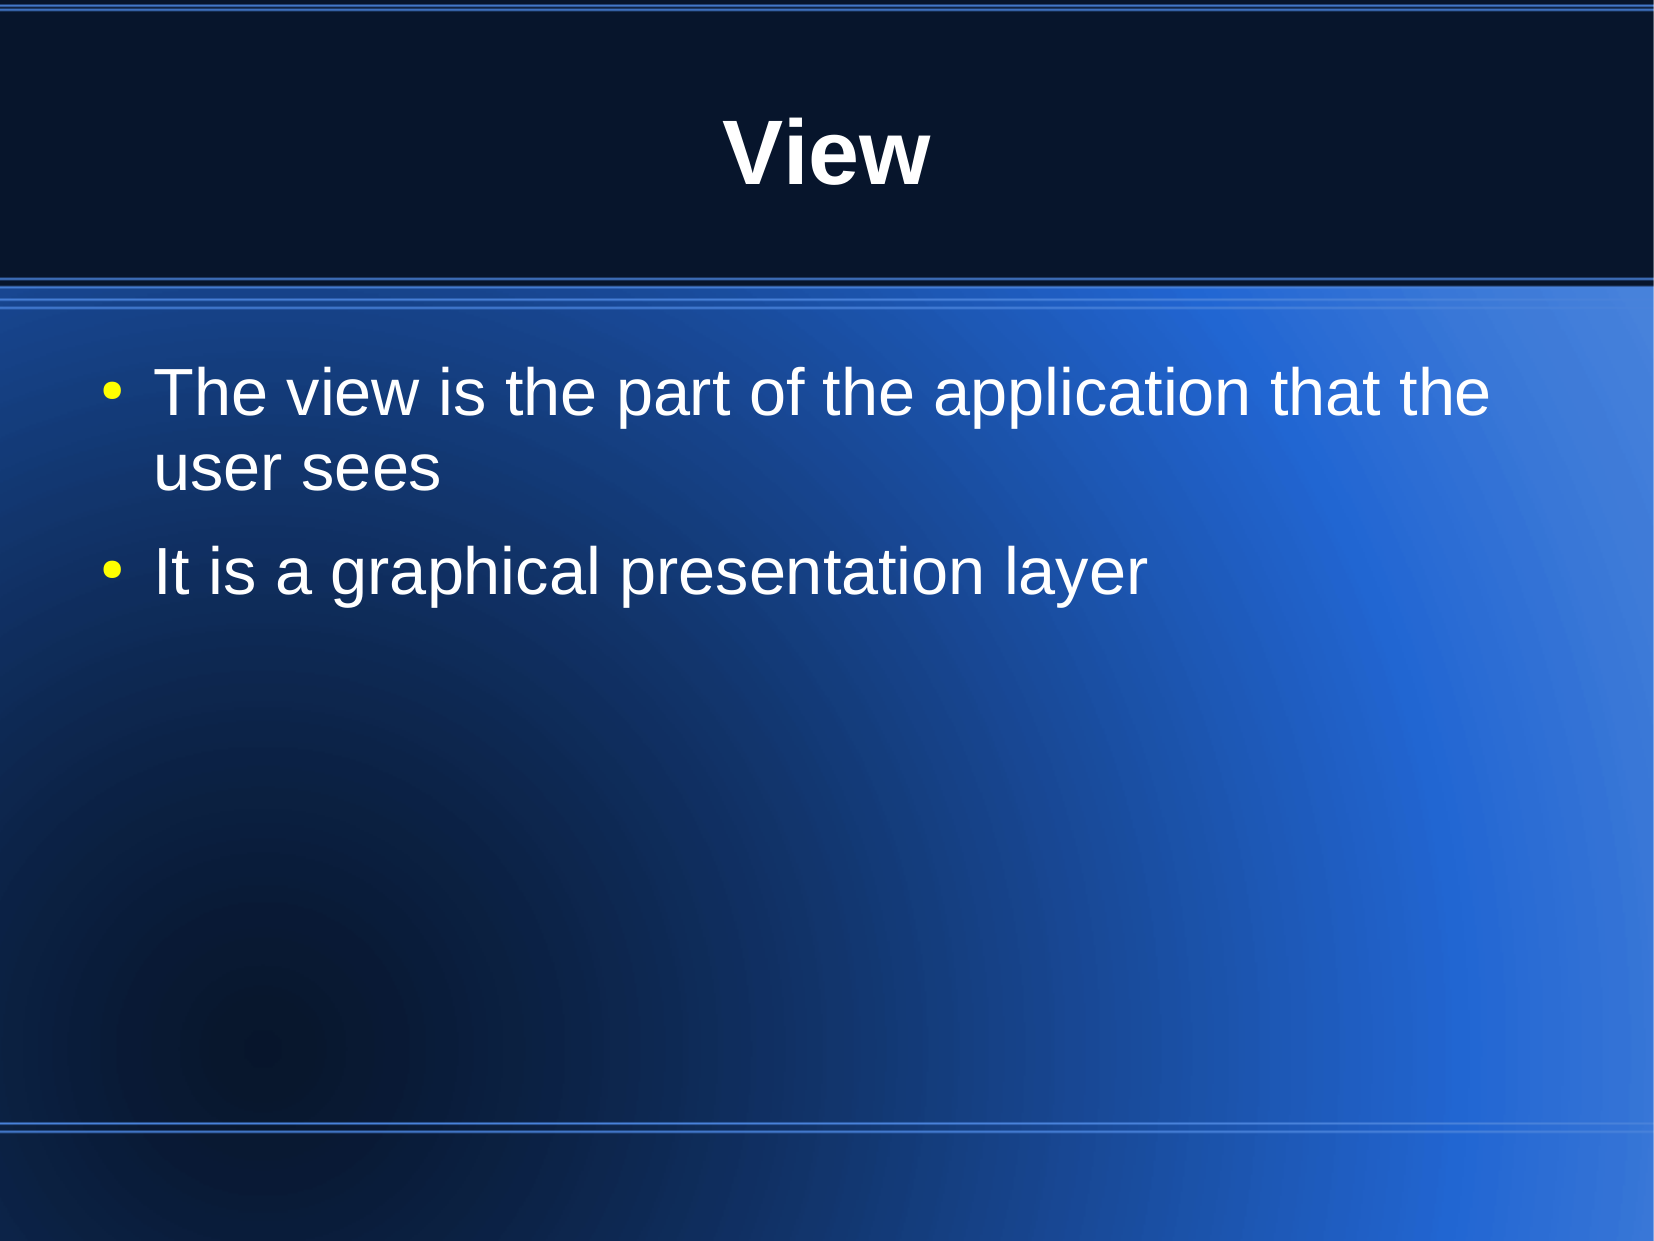

# View
The view is the part of the application that the user sees
It is a graphical presentation layer